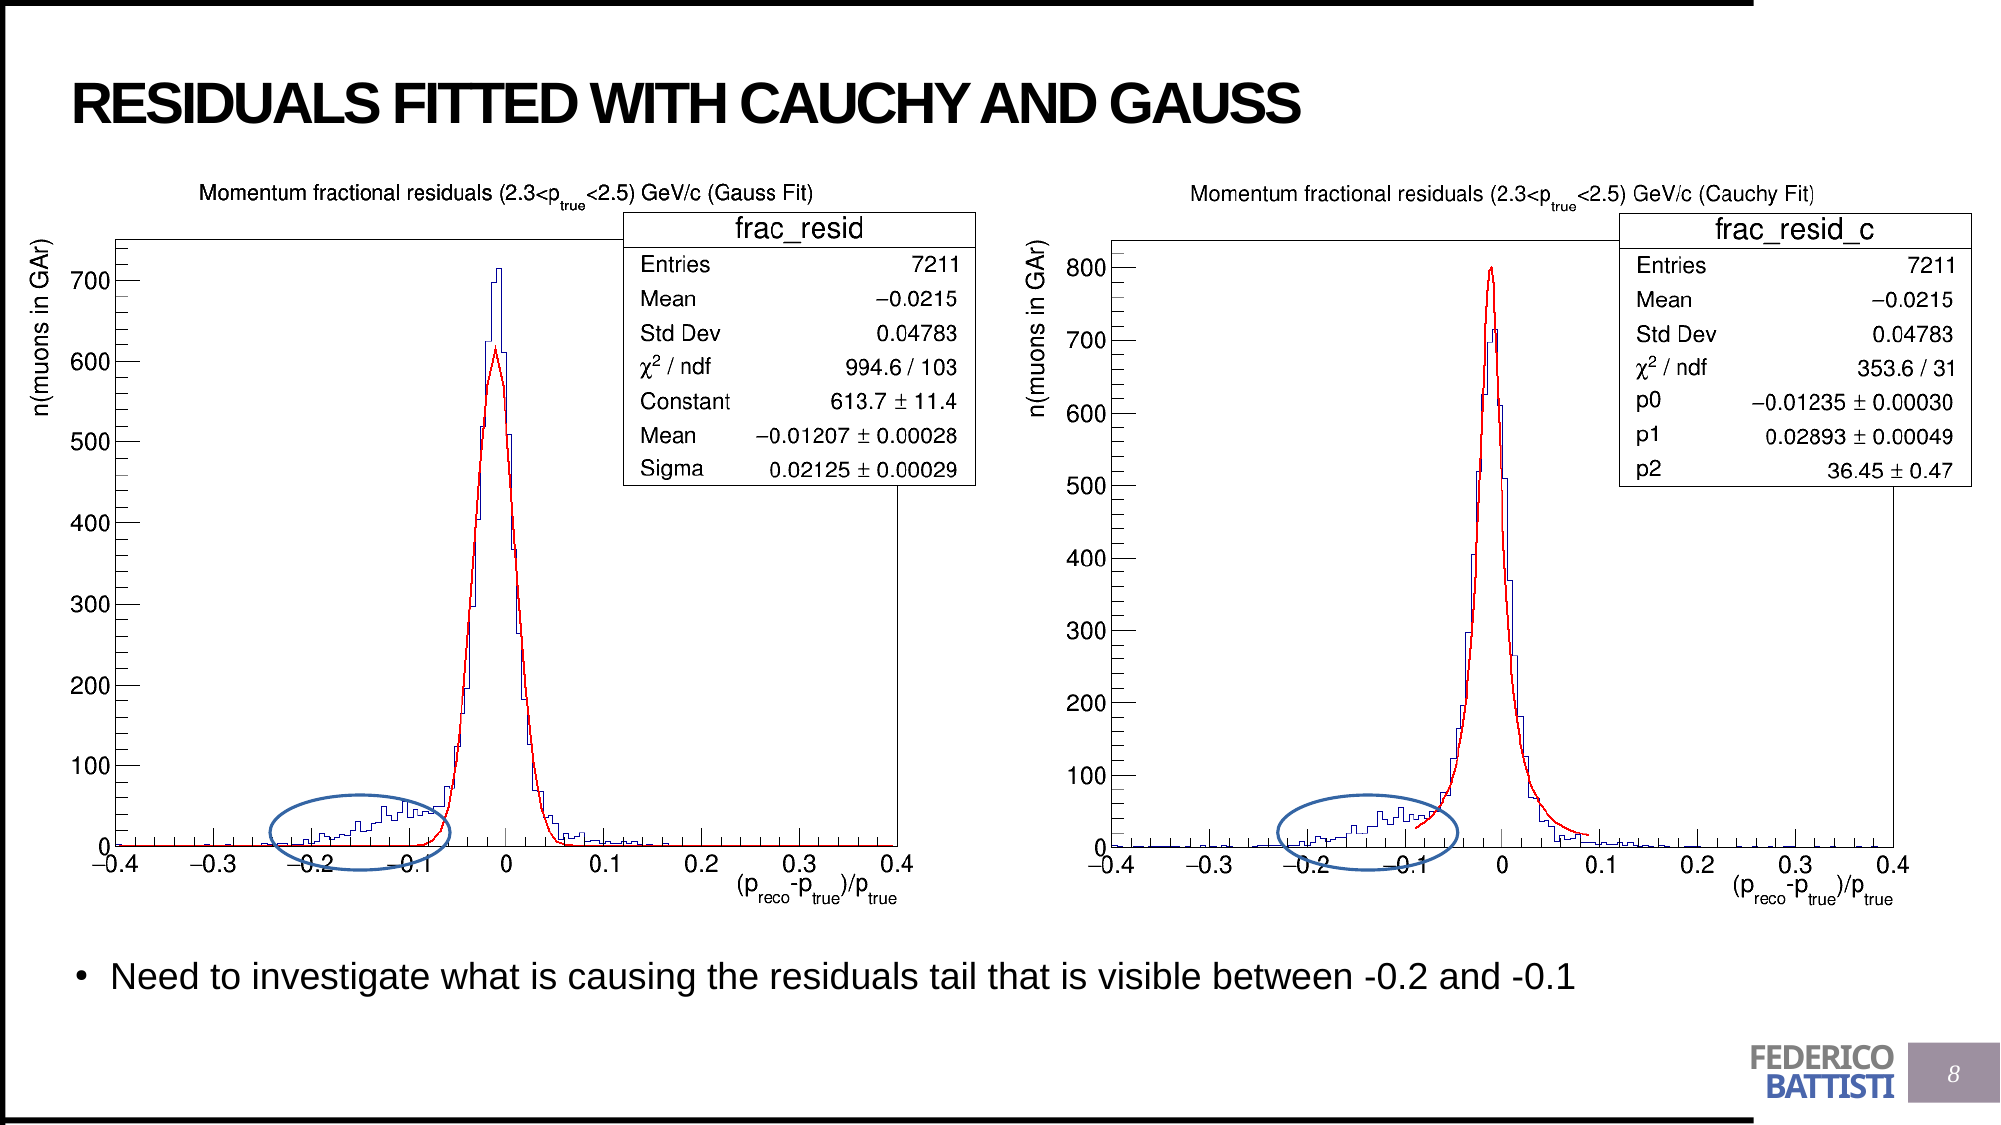

# RESIDUALS FITTED WITH CAUCHY AND GAUSS
Need to investigate what is causing the residuals tail that is visible between -0.2 and -0.1